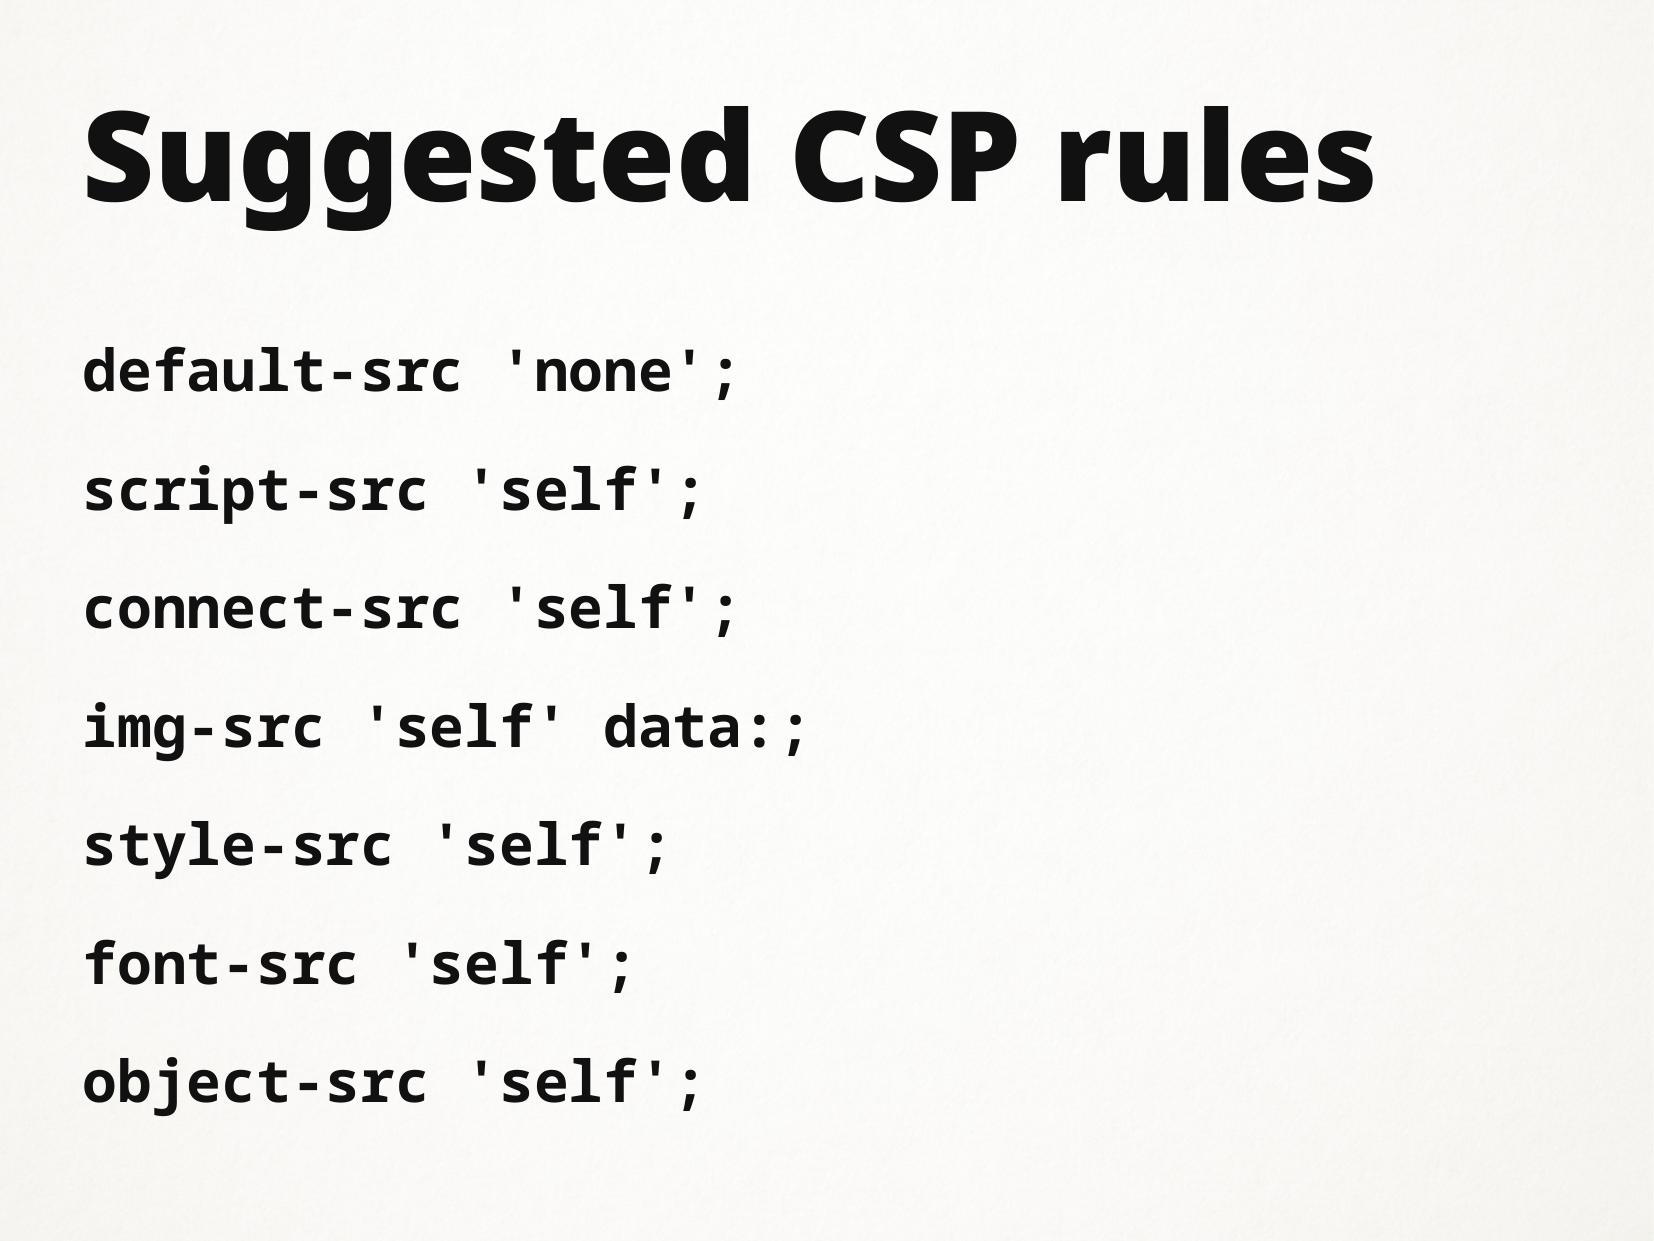

# Suggested CSP rules
default-src 'none';
script-src 'self';
connect-src 'self';
img-src 'self' data:;
style-src 'self';
font-src 'self';
object-src 'self';